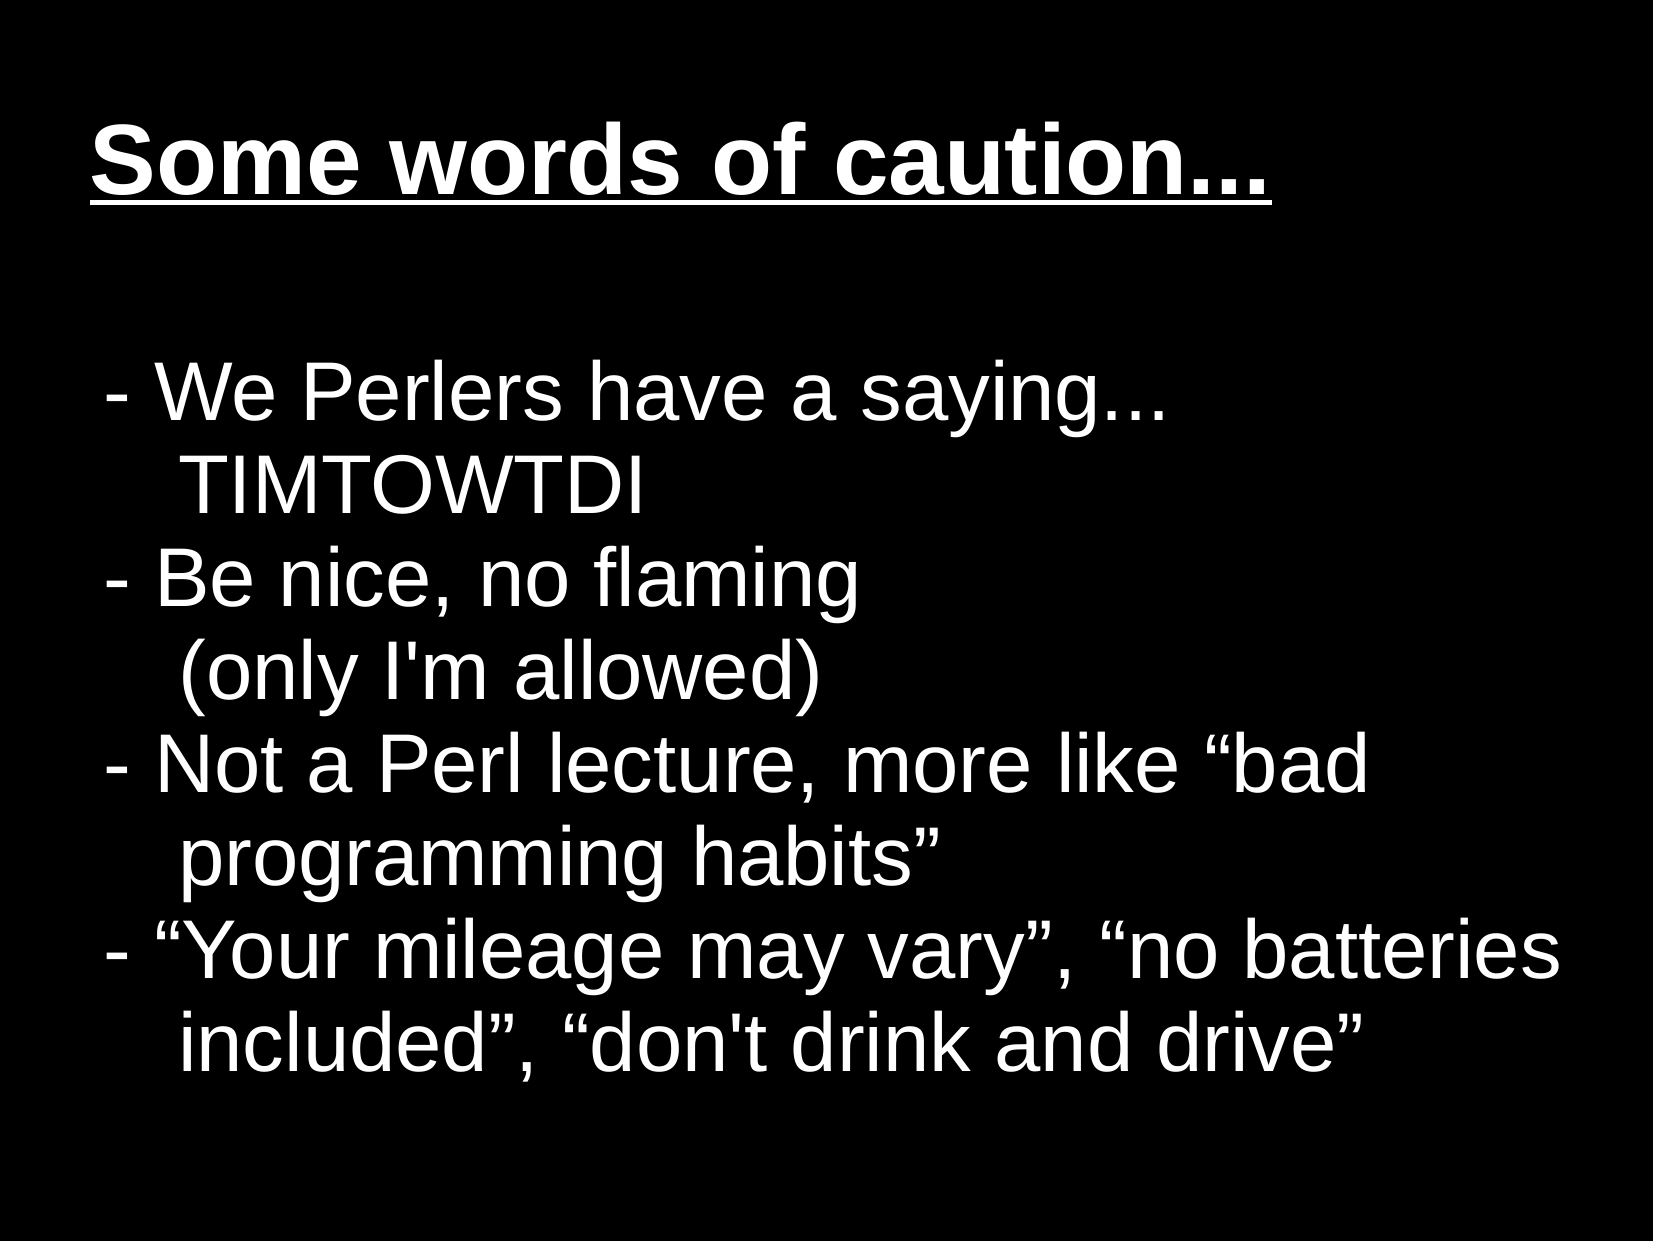

Some words of caution...
- We Perlers have a saying...
	TIMTOWTDI
- Be nice, no flaming
	(only I'm allowed)
- Not a Perl lecture, more like “bad
	programming habits”
- “Your mileage may vary”, “no batteries
	included”, “don't drink and drive”